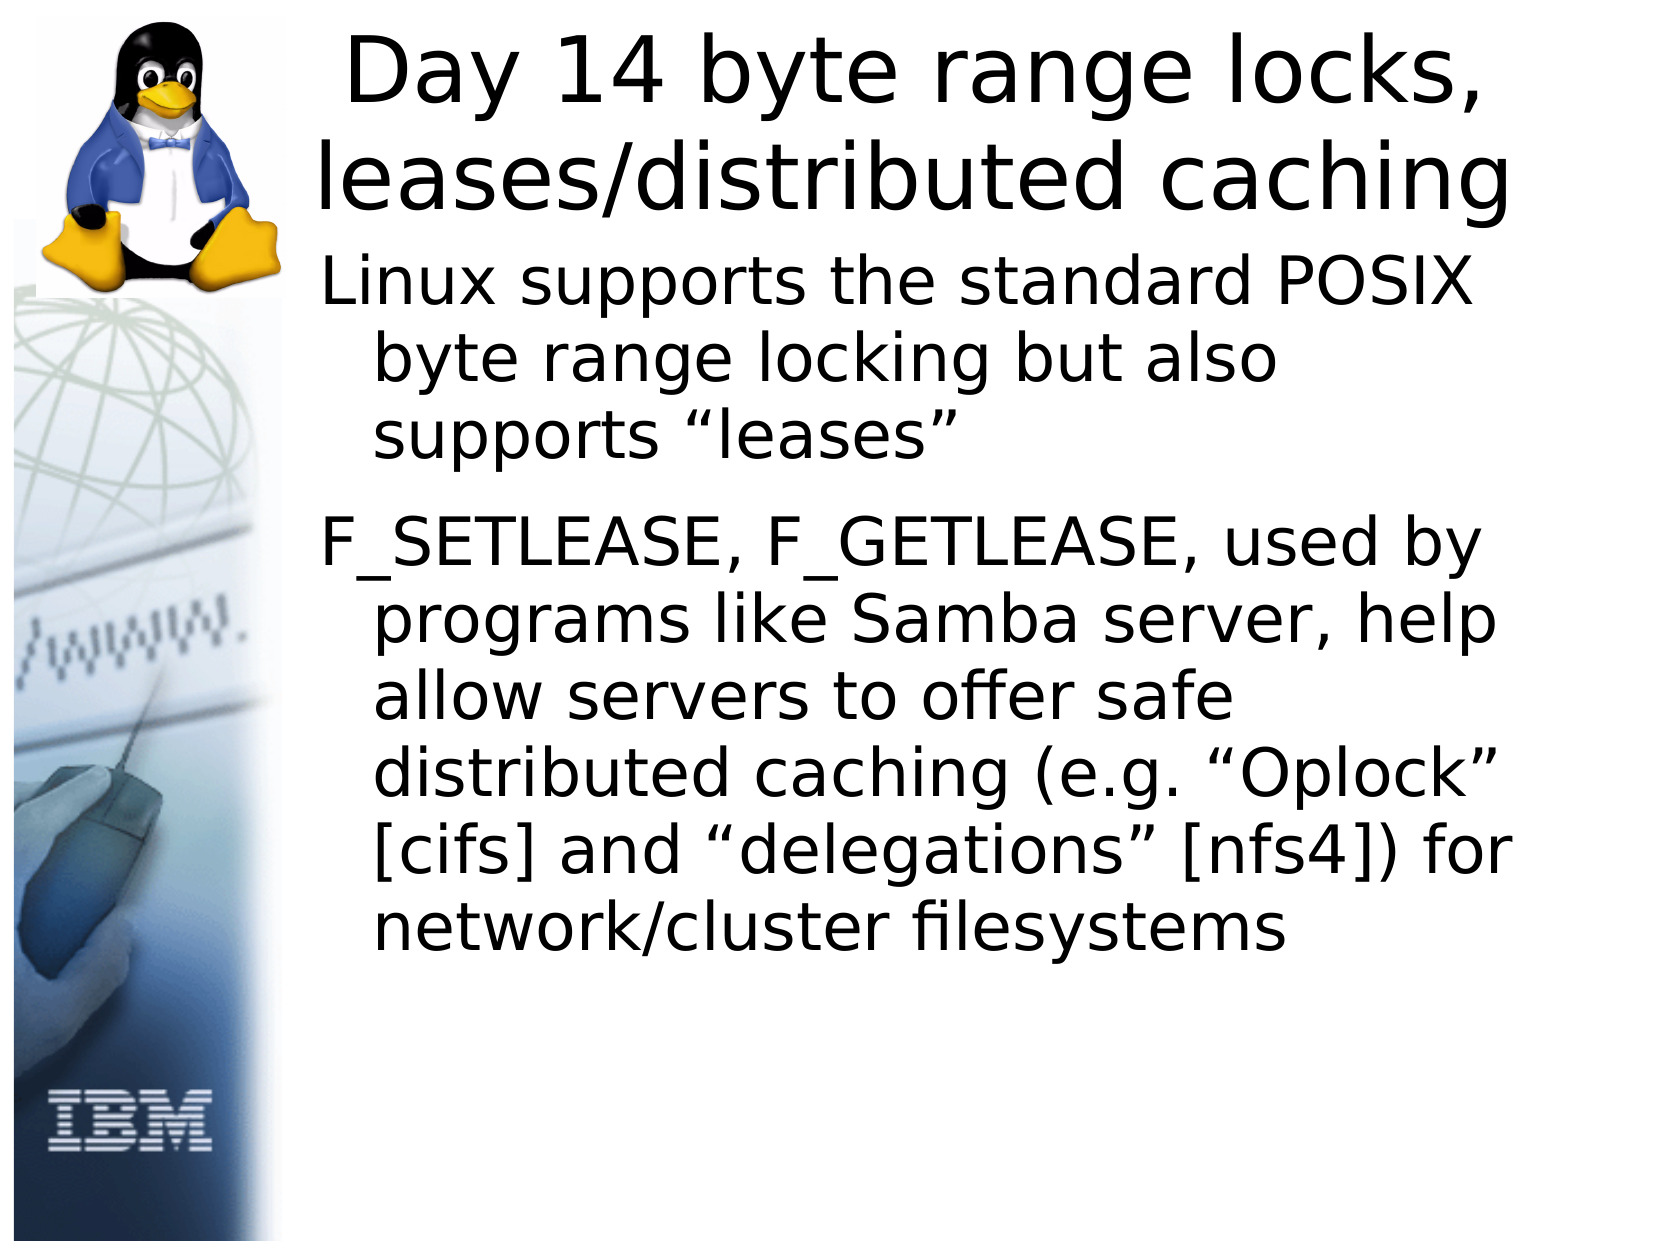

# Day 14 byte range locks, leases/distributed caching
Linux supports the standard POSIX byte range locking but also supports “leases”
F_SETLEASE, F_GETLEASE, used by programs like Samba server, help allow servers to offer safe distributed caching (e.g. “Oplock” [cifs] and “delegations” [nfs4]) for network/cluster filesystems